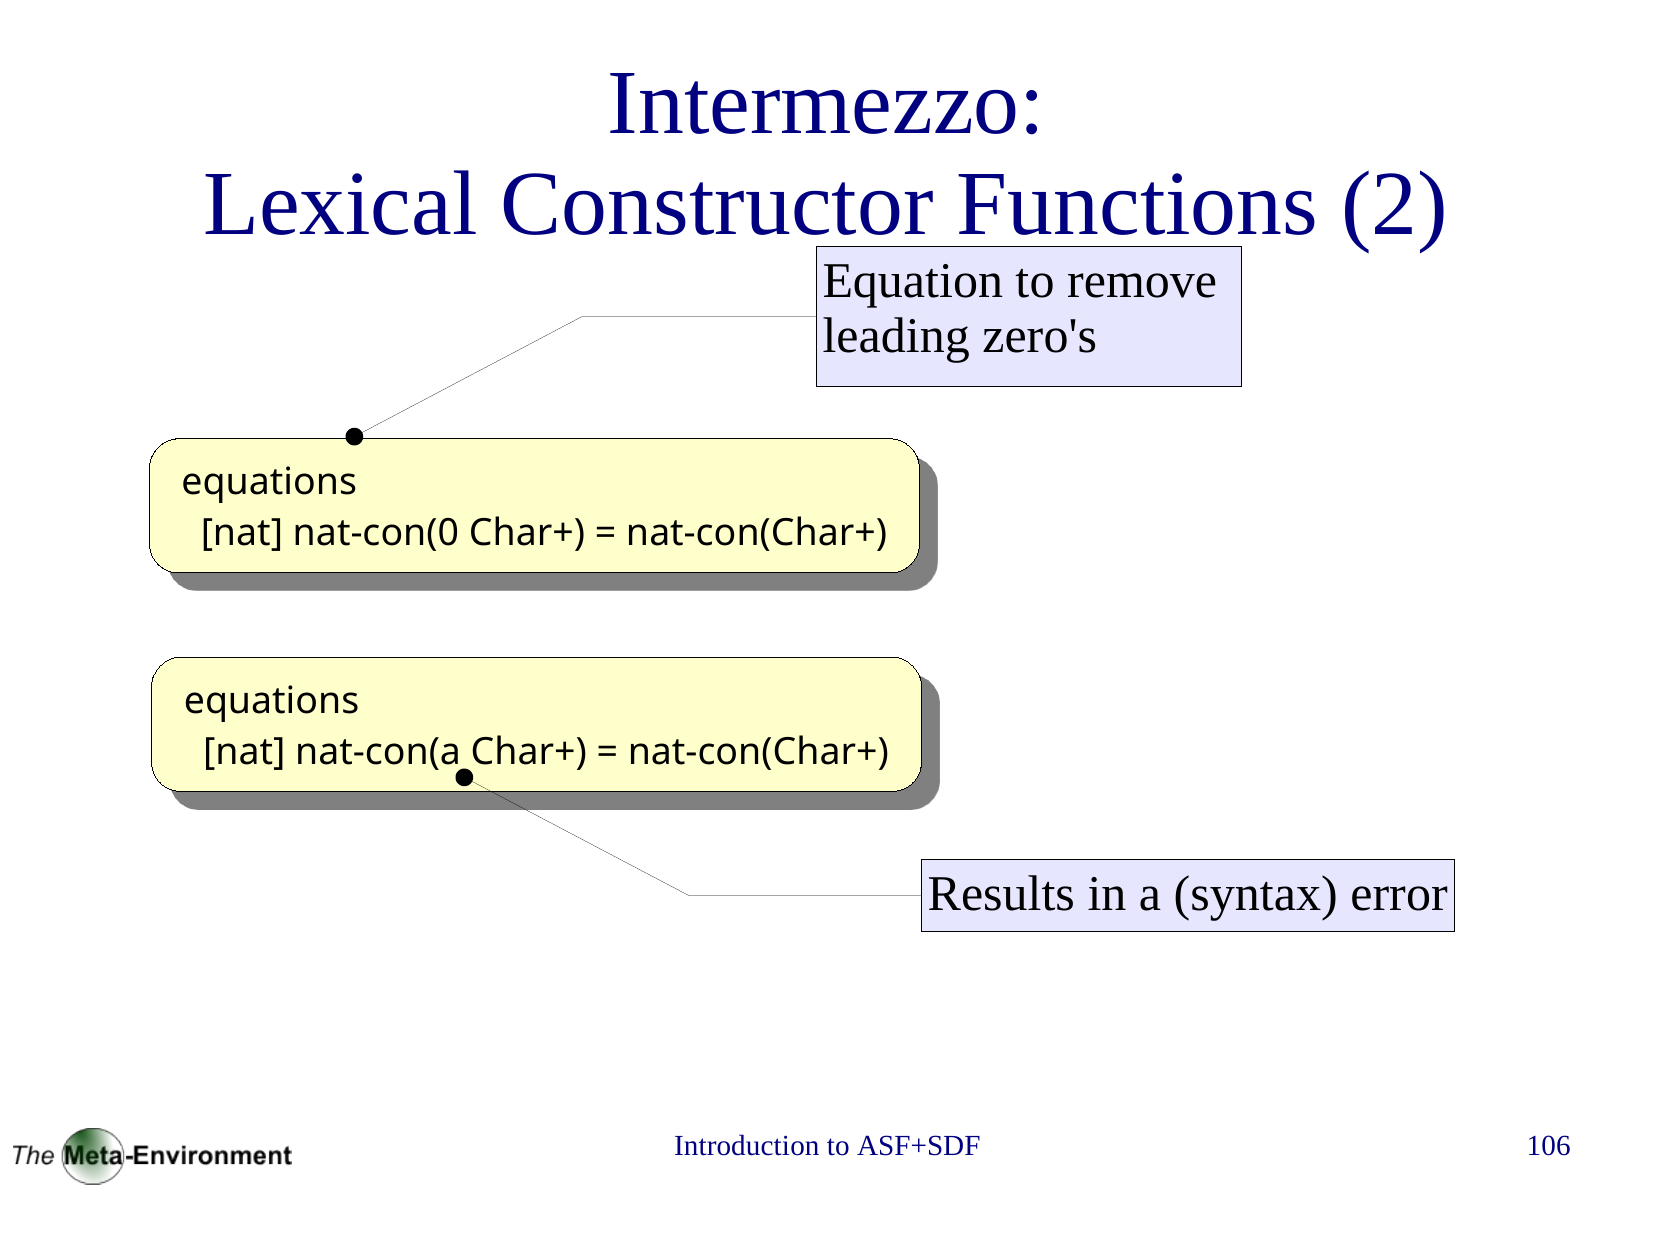

# Intermezzo: Lexical Constructor Functions (2)
equations
 [nat] nat-con(0 Char+) = nat-con(Char+)
equations
 [nat] nat-con(a Char+) = nat-con(Char+)
106